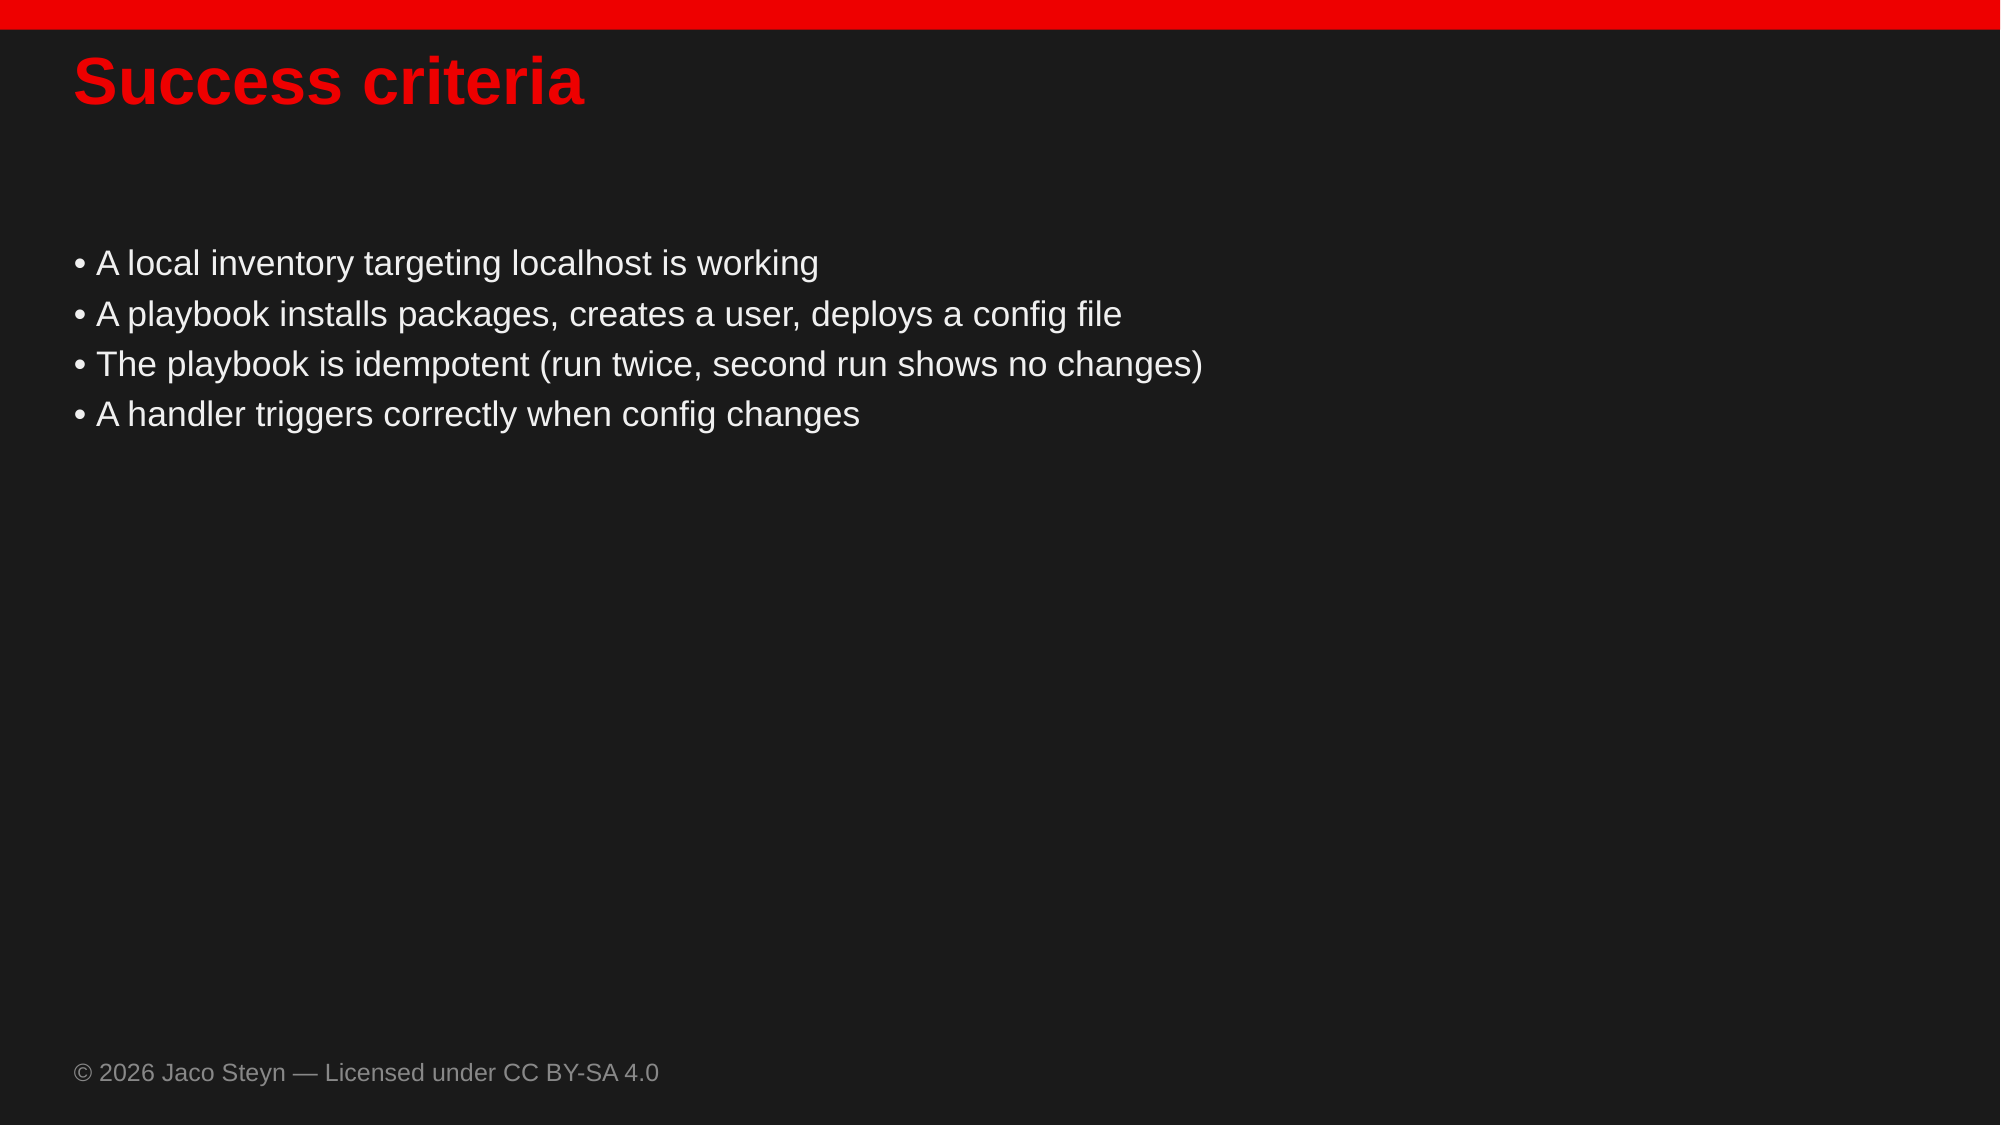

Success criteria
• A local inventory targeting localhost is working
• A playbook installs packages, creates a user, deploys a config file
• The playbook is idempotent (run twice, second run shows no changes)
• A handler triggers correctly when config changes
© 2026 Jaco Steyn — Licensed under CC BY-SA 4.0